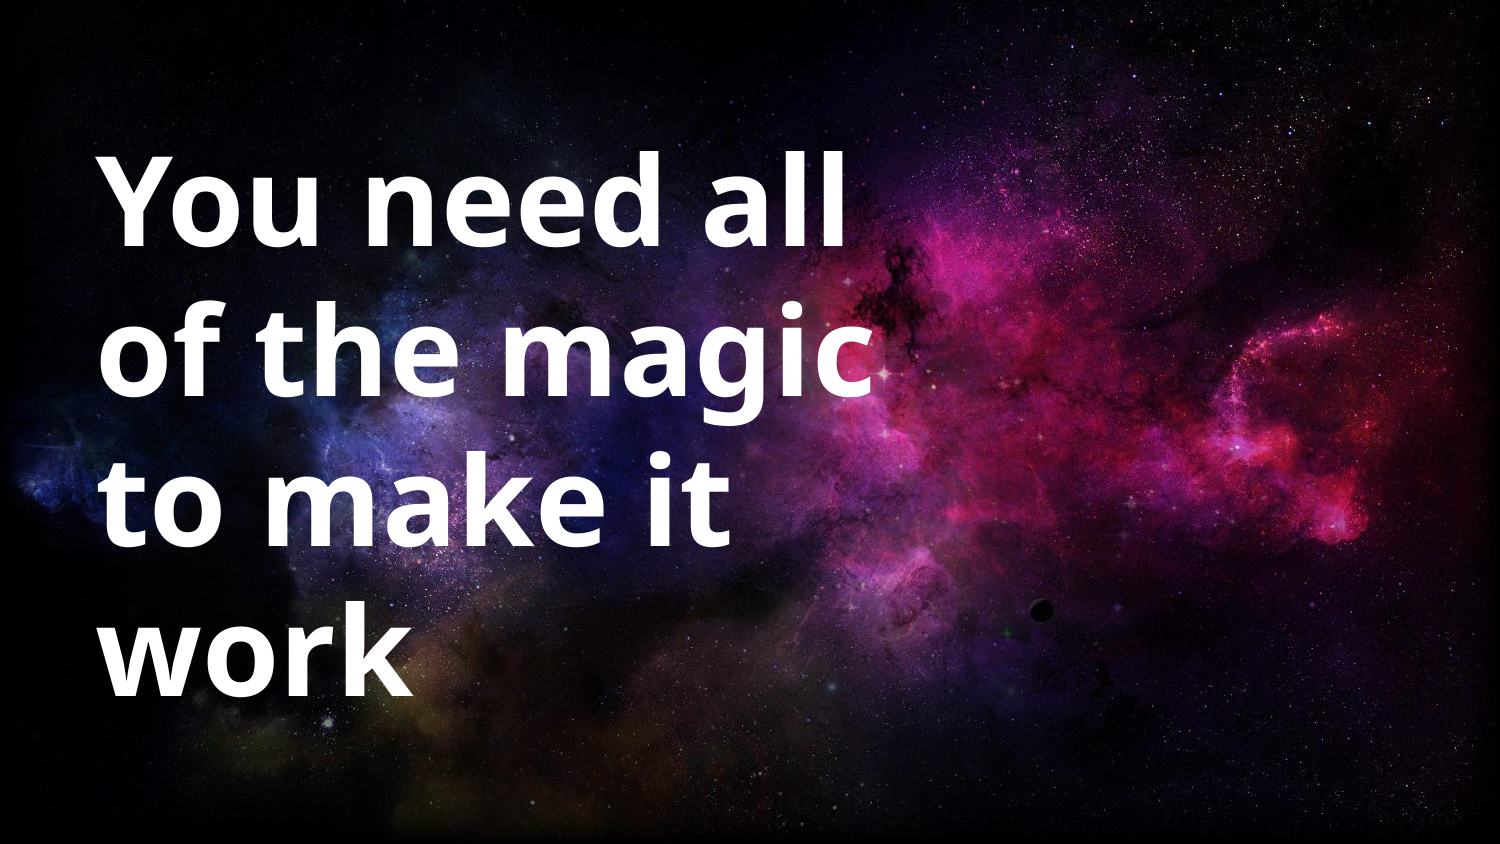

# You need all of the magic to make it work